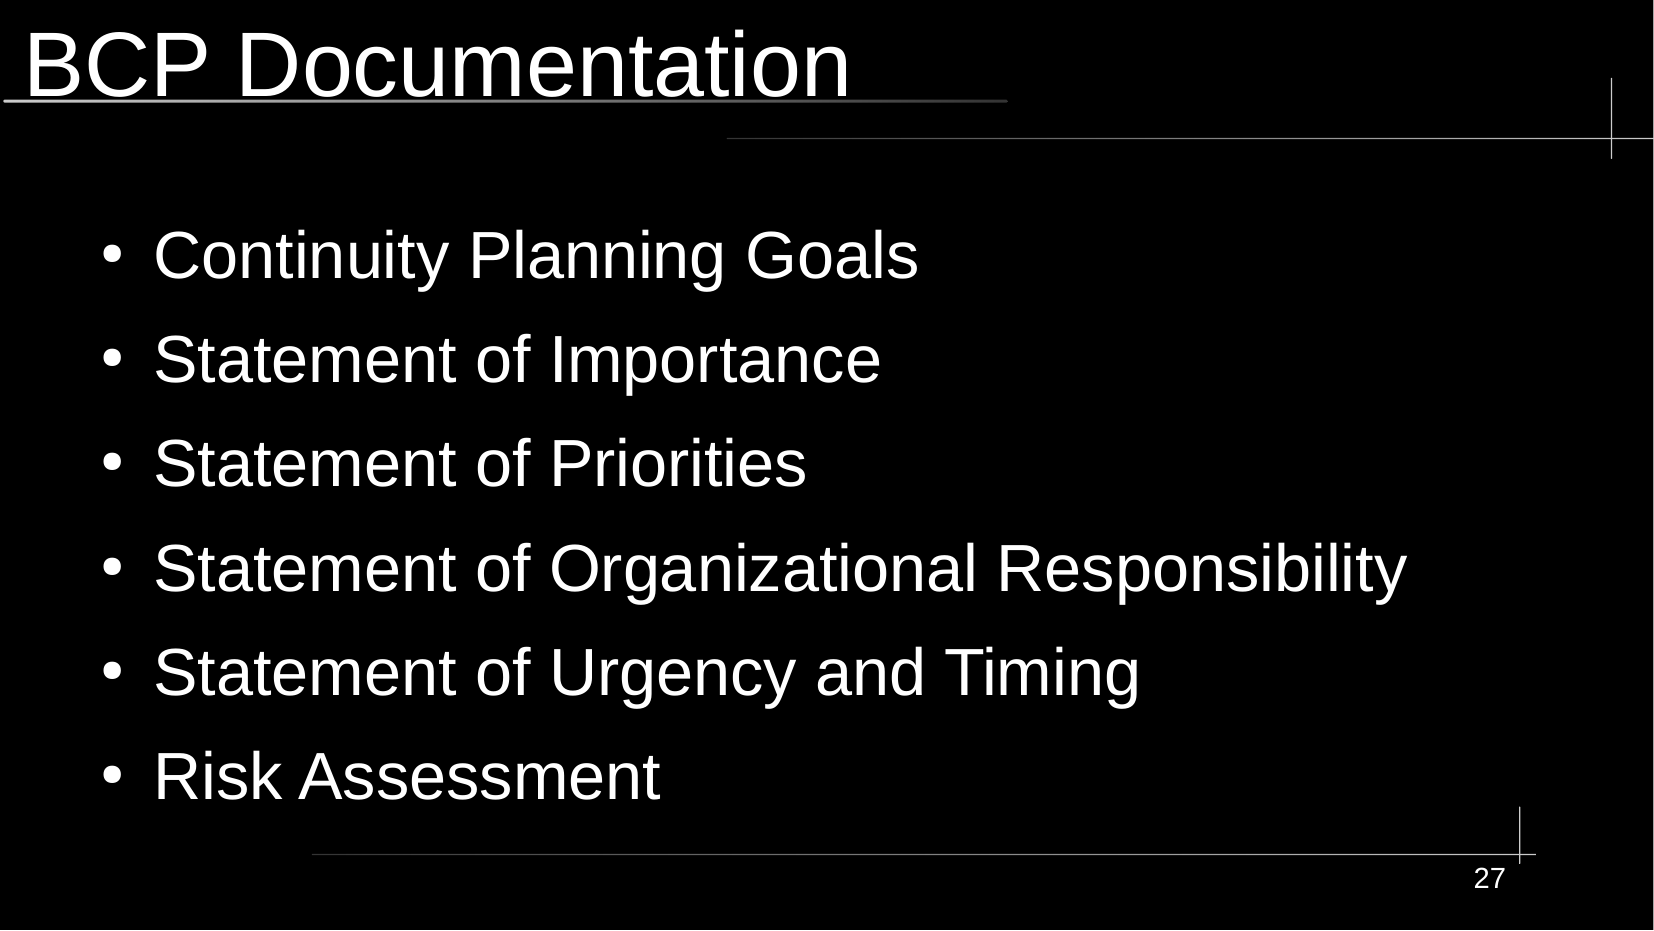

# BCP Documentation
Continuity Planning Goals
Statement of Importance
Statement of Priorities
Statement of Organizational Responsibility
Statement of Urgency and Timing
Risk Assessment
27